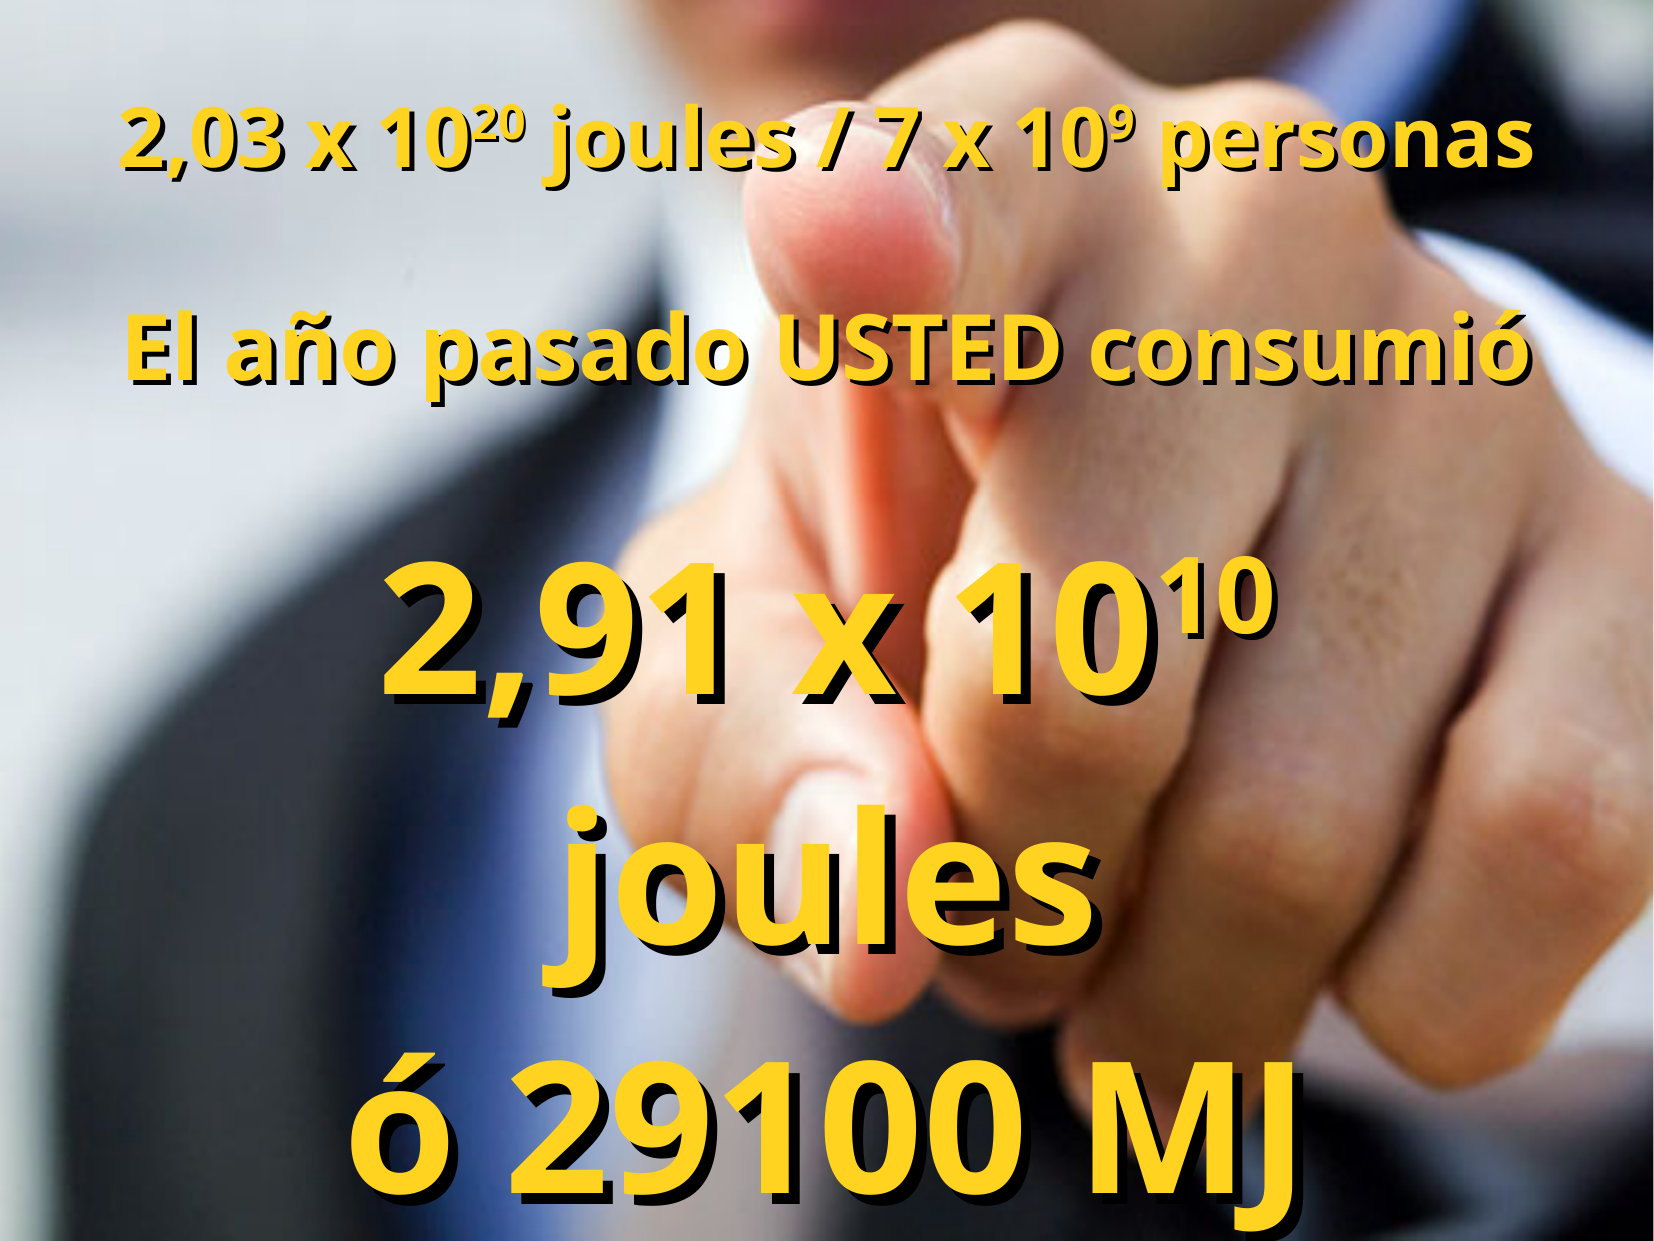

# 2,03 x 1020 joules / 7 x 109 personas
El año pasado USTED consumió
2,91 x 1010 joules
ó 29100 MJ
10/10/2013
Fisica Para Todos (Nuñez+Asorey+Estupinian)
13